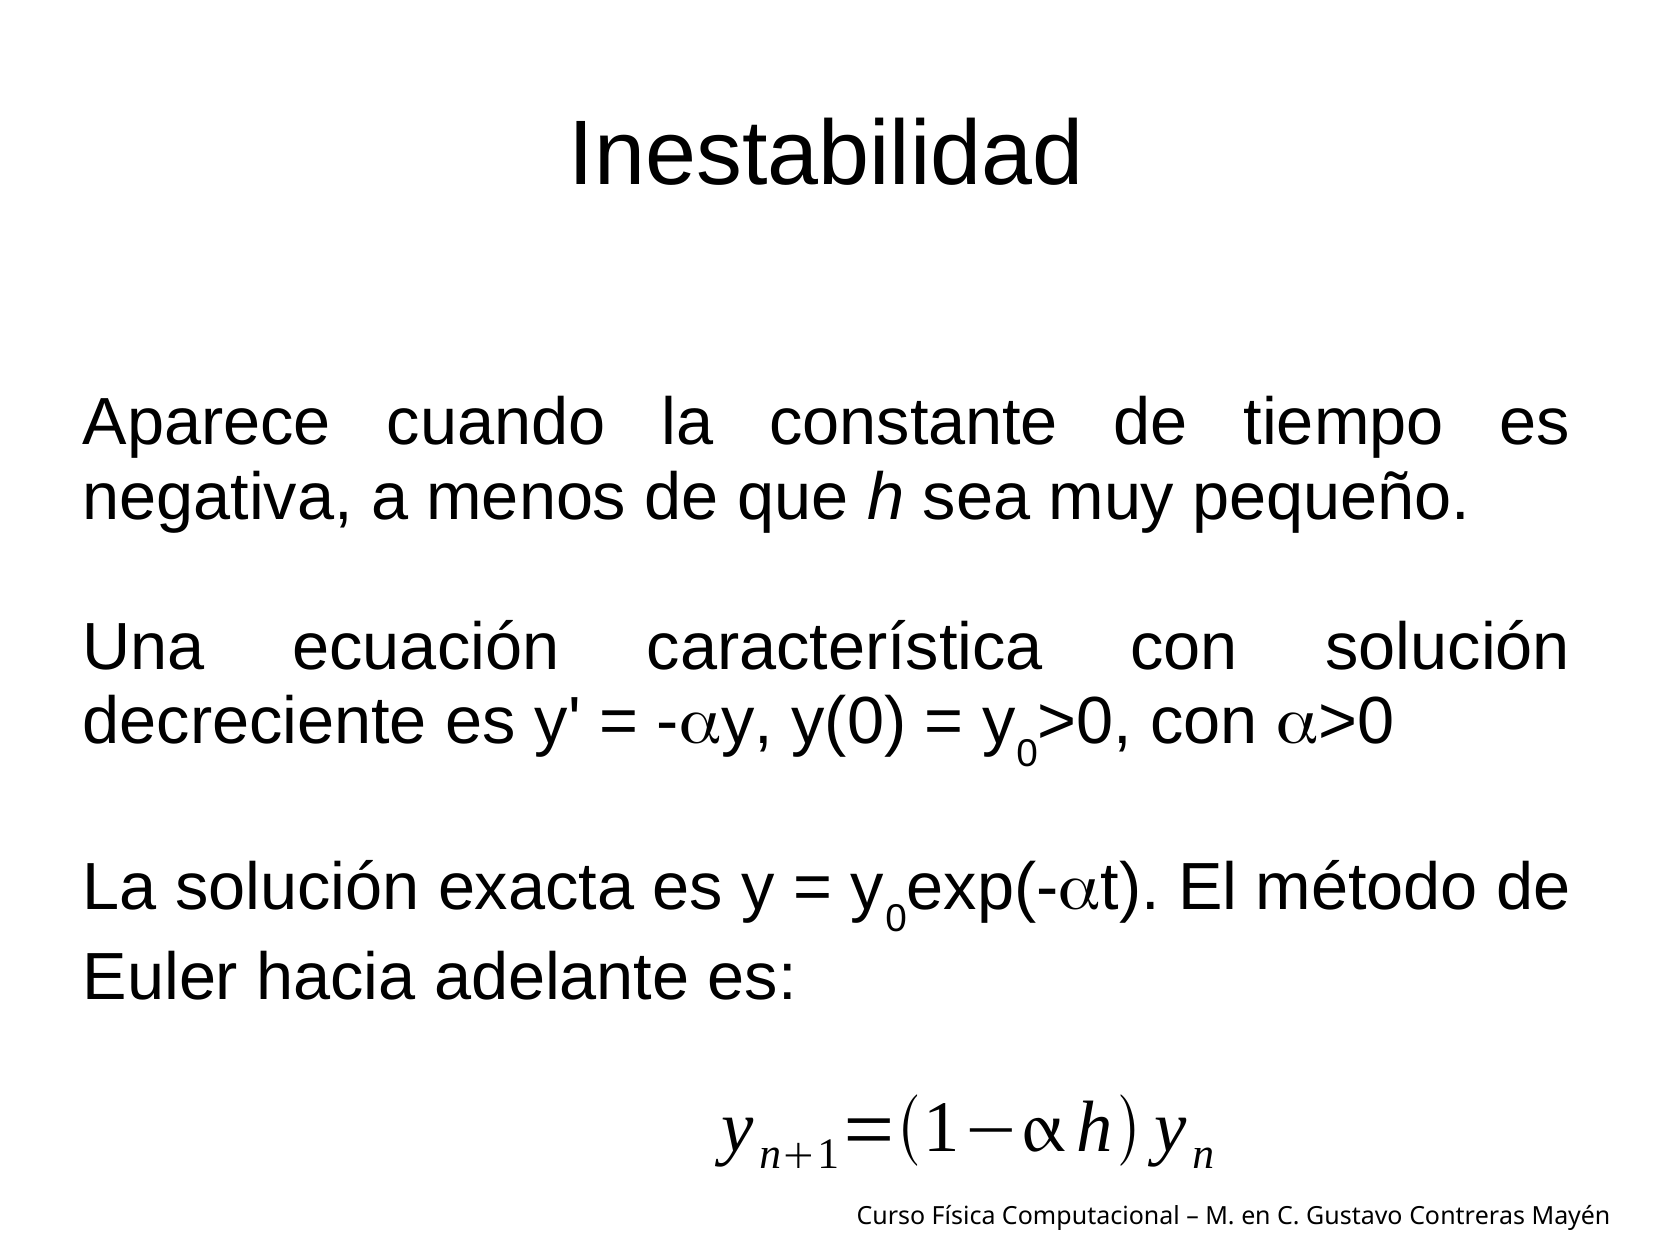

# Inestabilidad
Aparece cuando la constante de tiempo es negativa, a menos de que h sea muy pequeño.
Una ecuación característica con solución decreciente es y' = -ay, y(0) = y0>0, con a>0
La solución exacta es y = y0exp(-at). El método de Euler hacia adelante es: